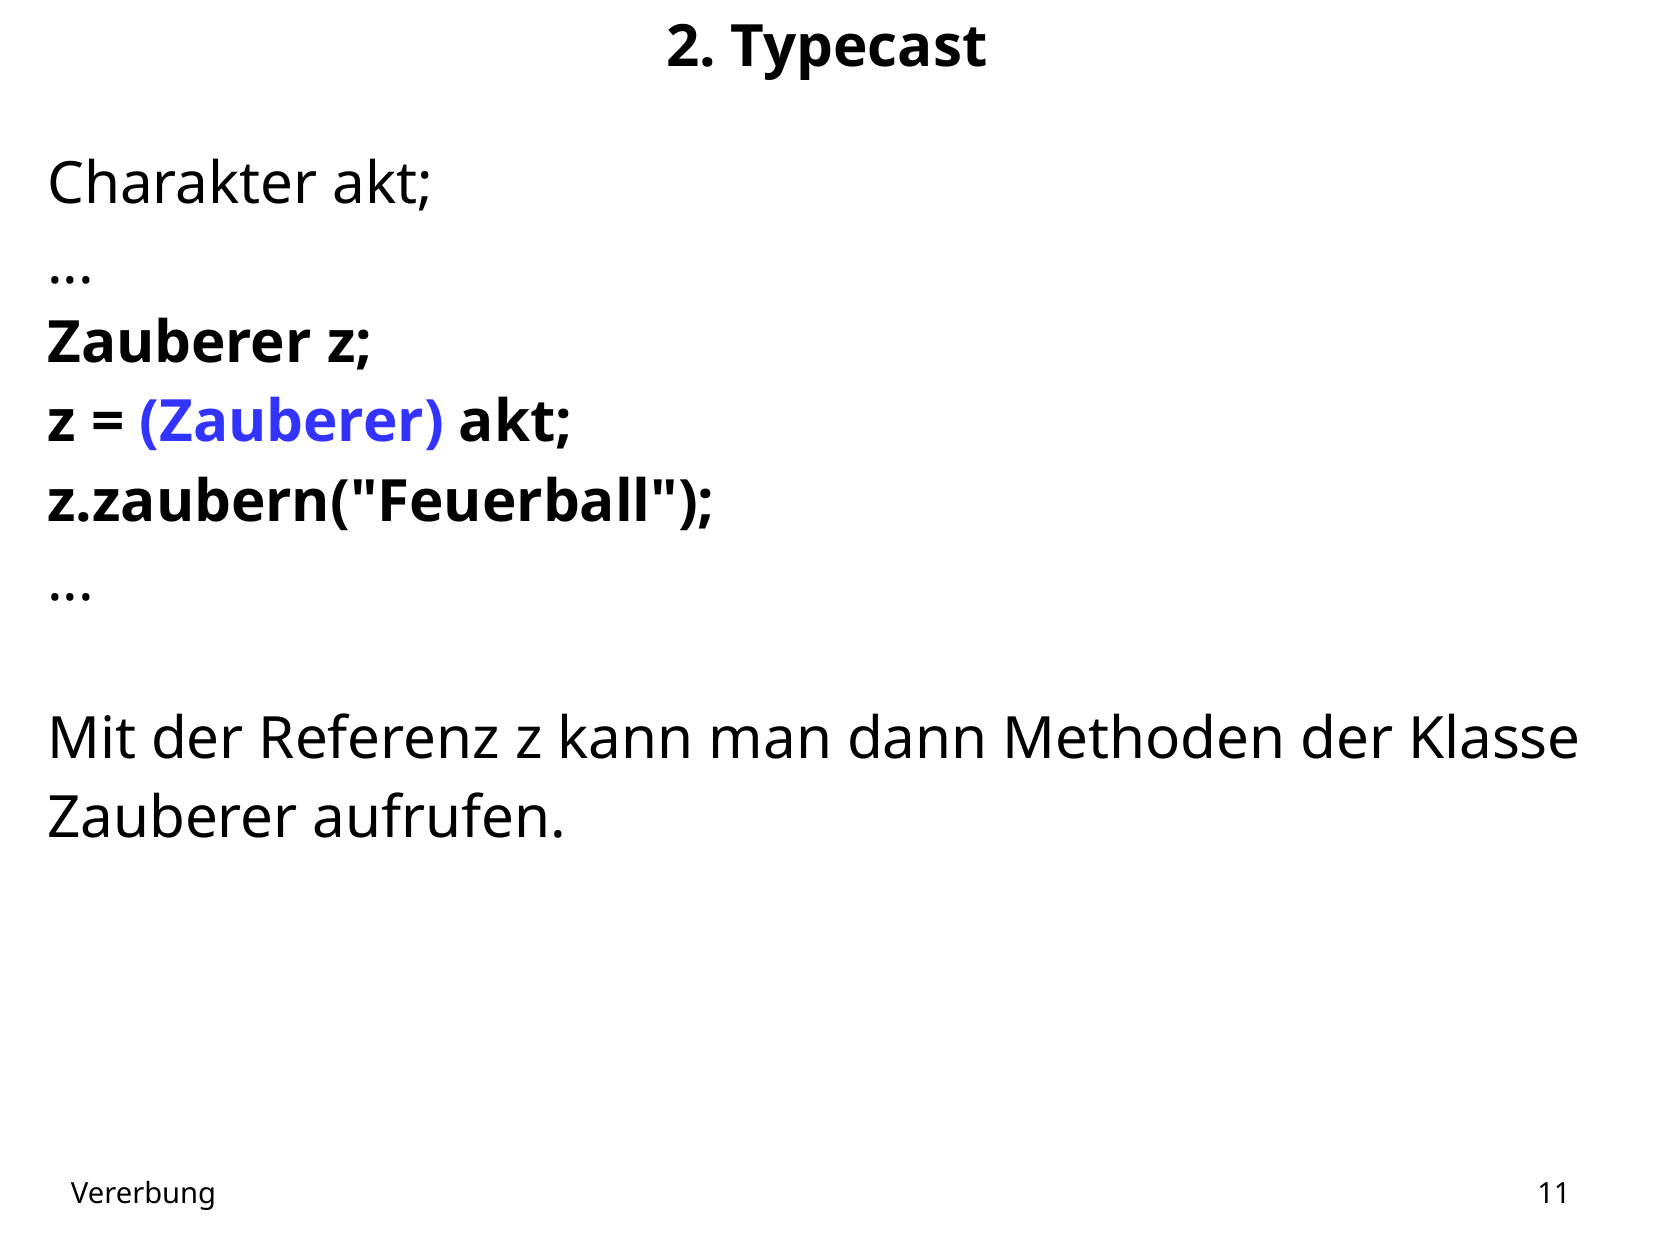

# 2. Typecast
Charakter akt;
...
Zauberer z;
z = (Zauberer) akt;
z.zaubern("Feuerball");
...
Mit der Referenz z kann man dann Methoden der Klasse Zauberer aufrufen.
Vererbung
11